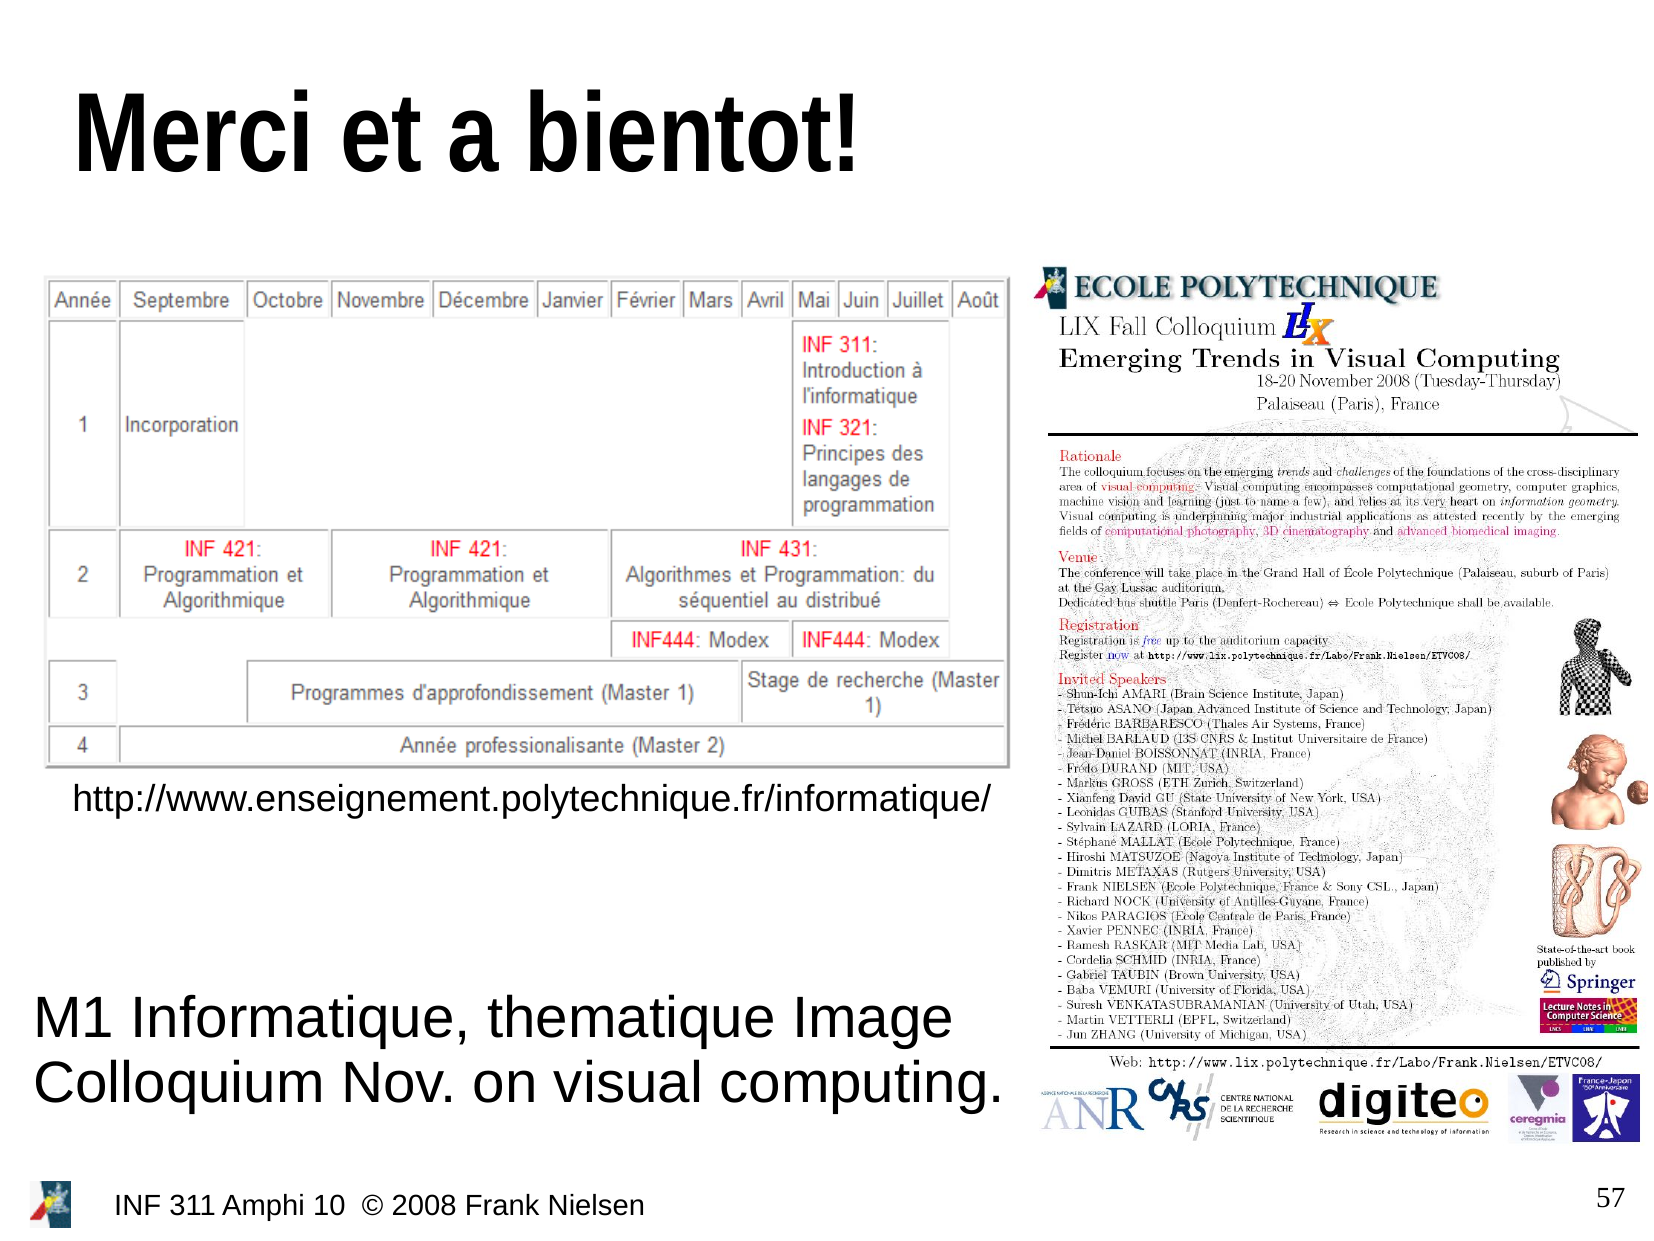

Merci et a bientot!
http://www.enseignement.polytechnique.fr/informatique/
 M1 Informatique, thematique Image
 Colloquium Nov. on visual computing.